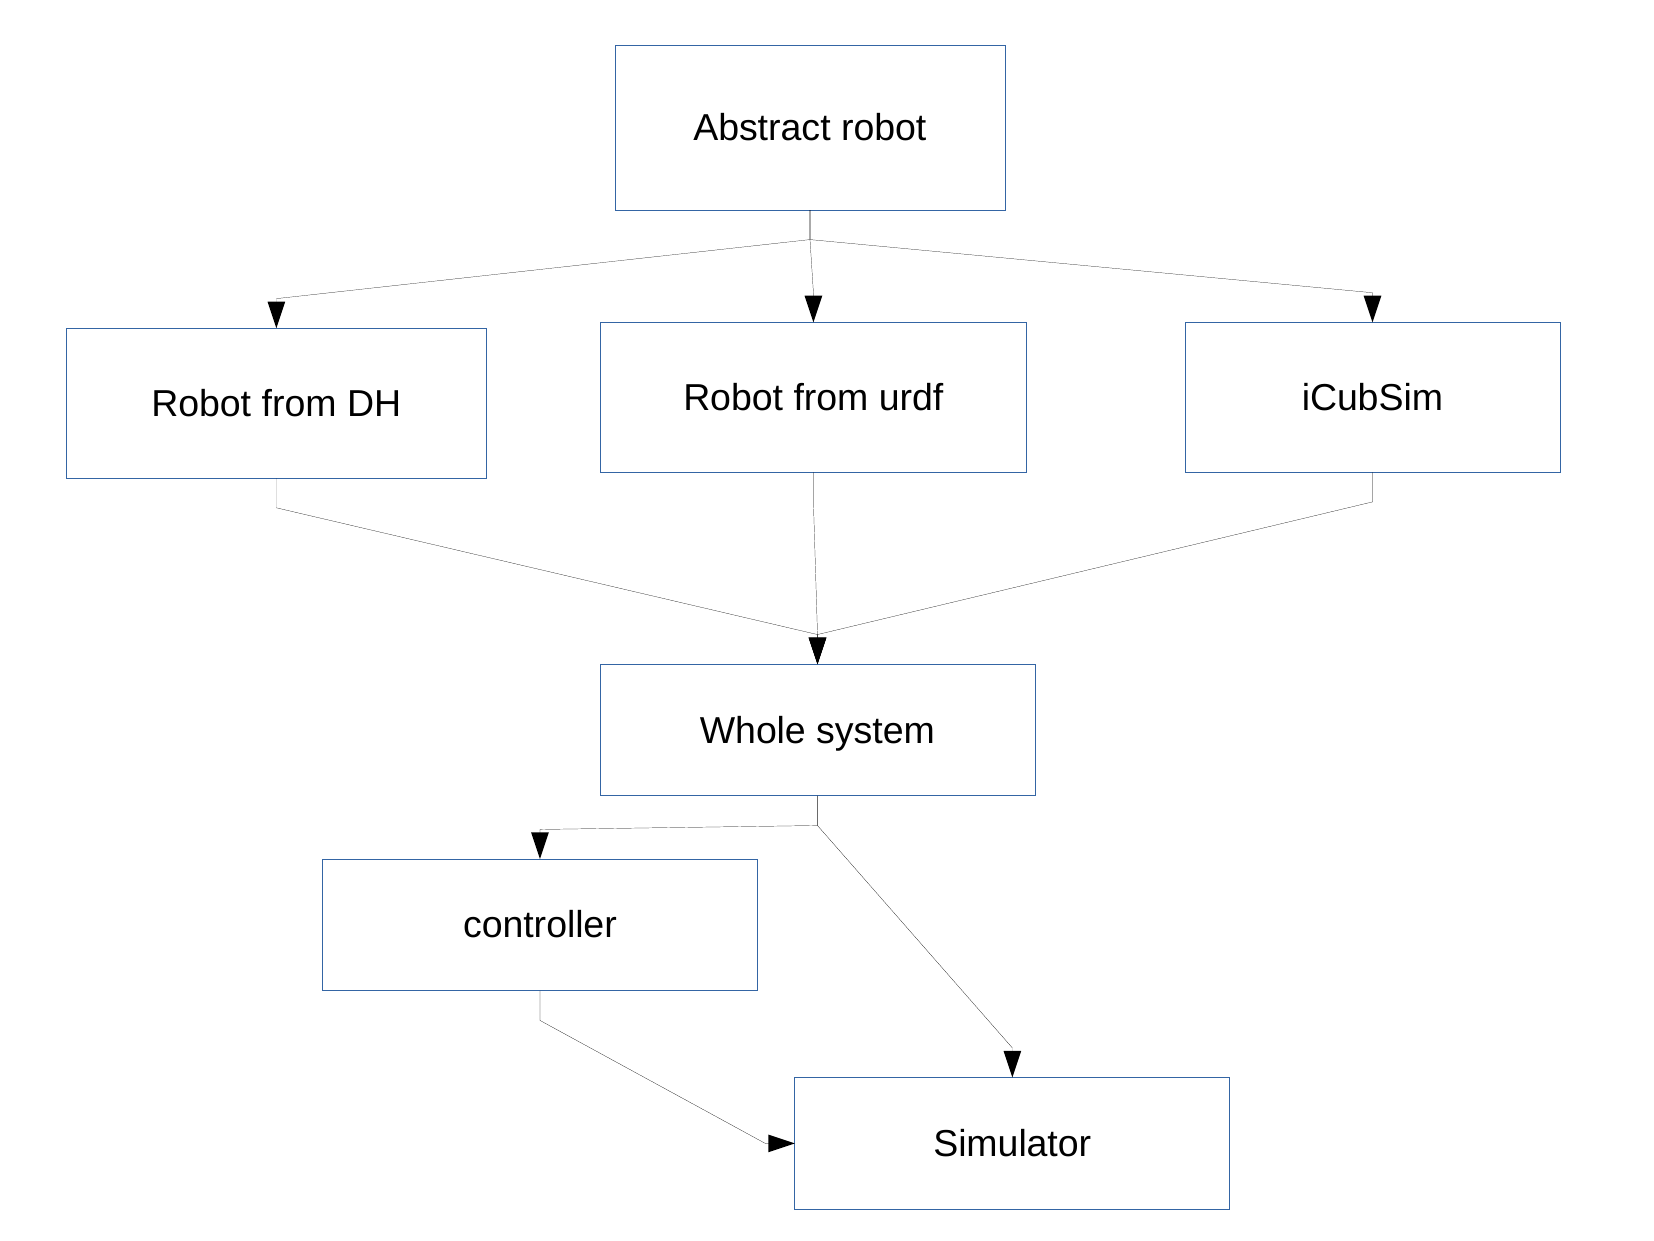

Abstract robot
Robot from urdf
iCubSim
Robot from DH
Whole system
controller
Simulator